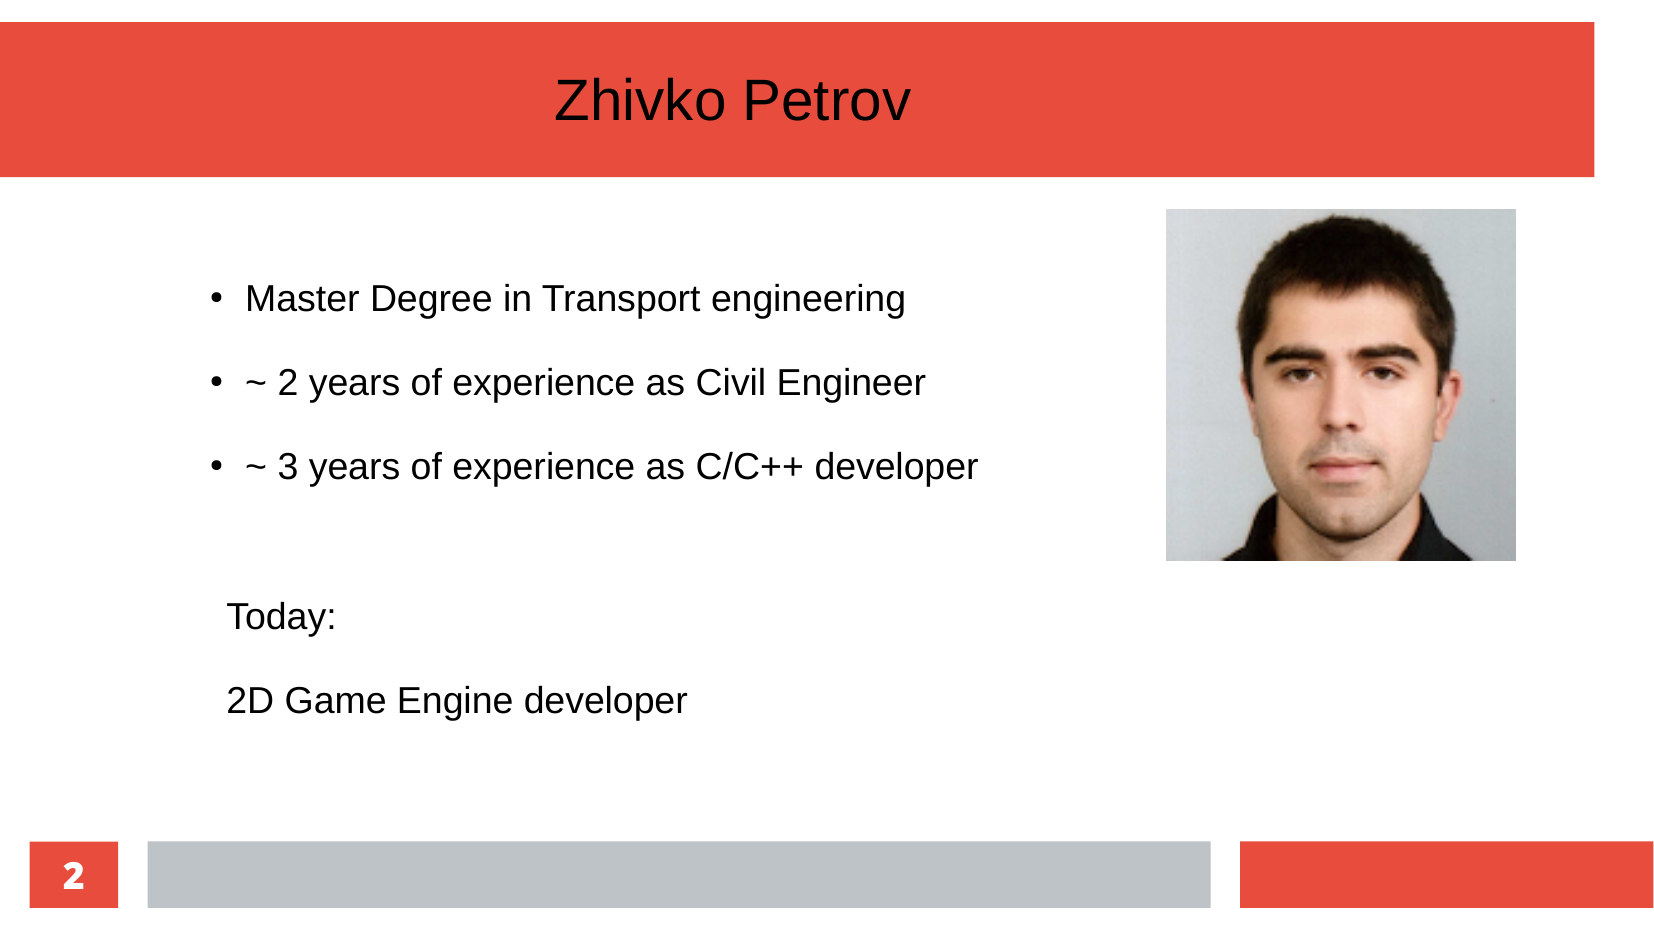

Zhivko Petrov
Master Degree in Transport engineering
~ 2 years of experience as Civil Engineer
~ 3 years of experience as C/C++ developer
Today:
2D Game Engine developer
2